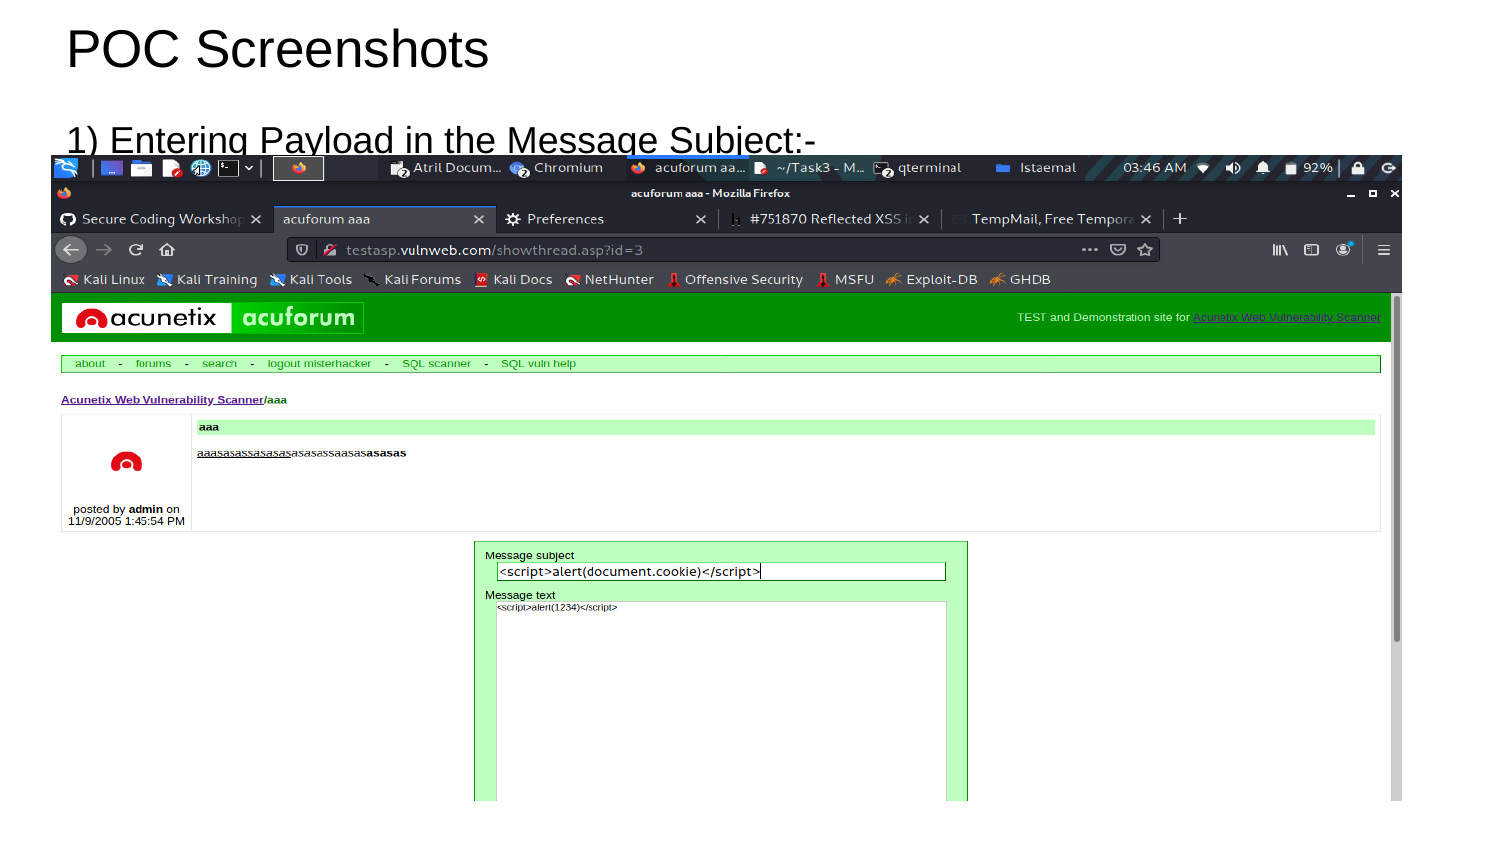

# POC Screenshots
1) Entering Payload in the Message Subject:-